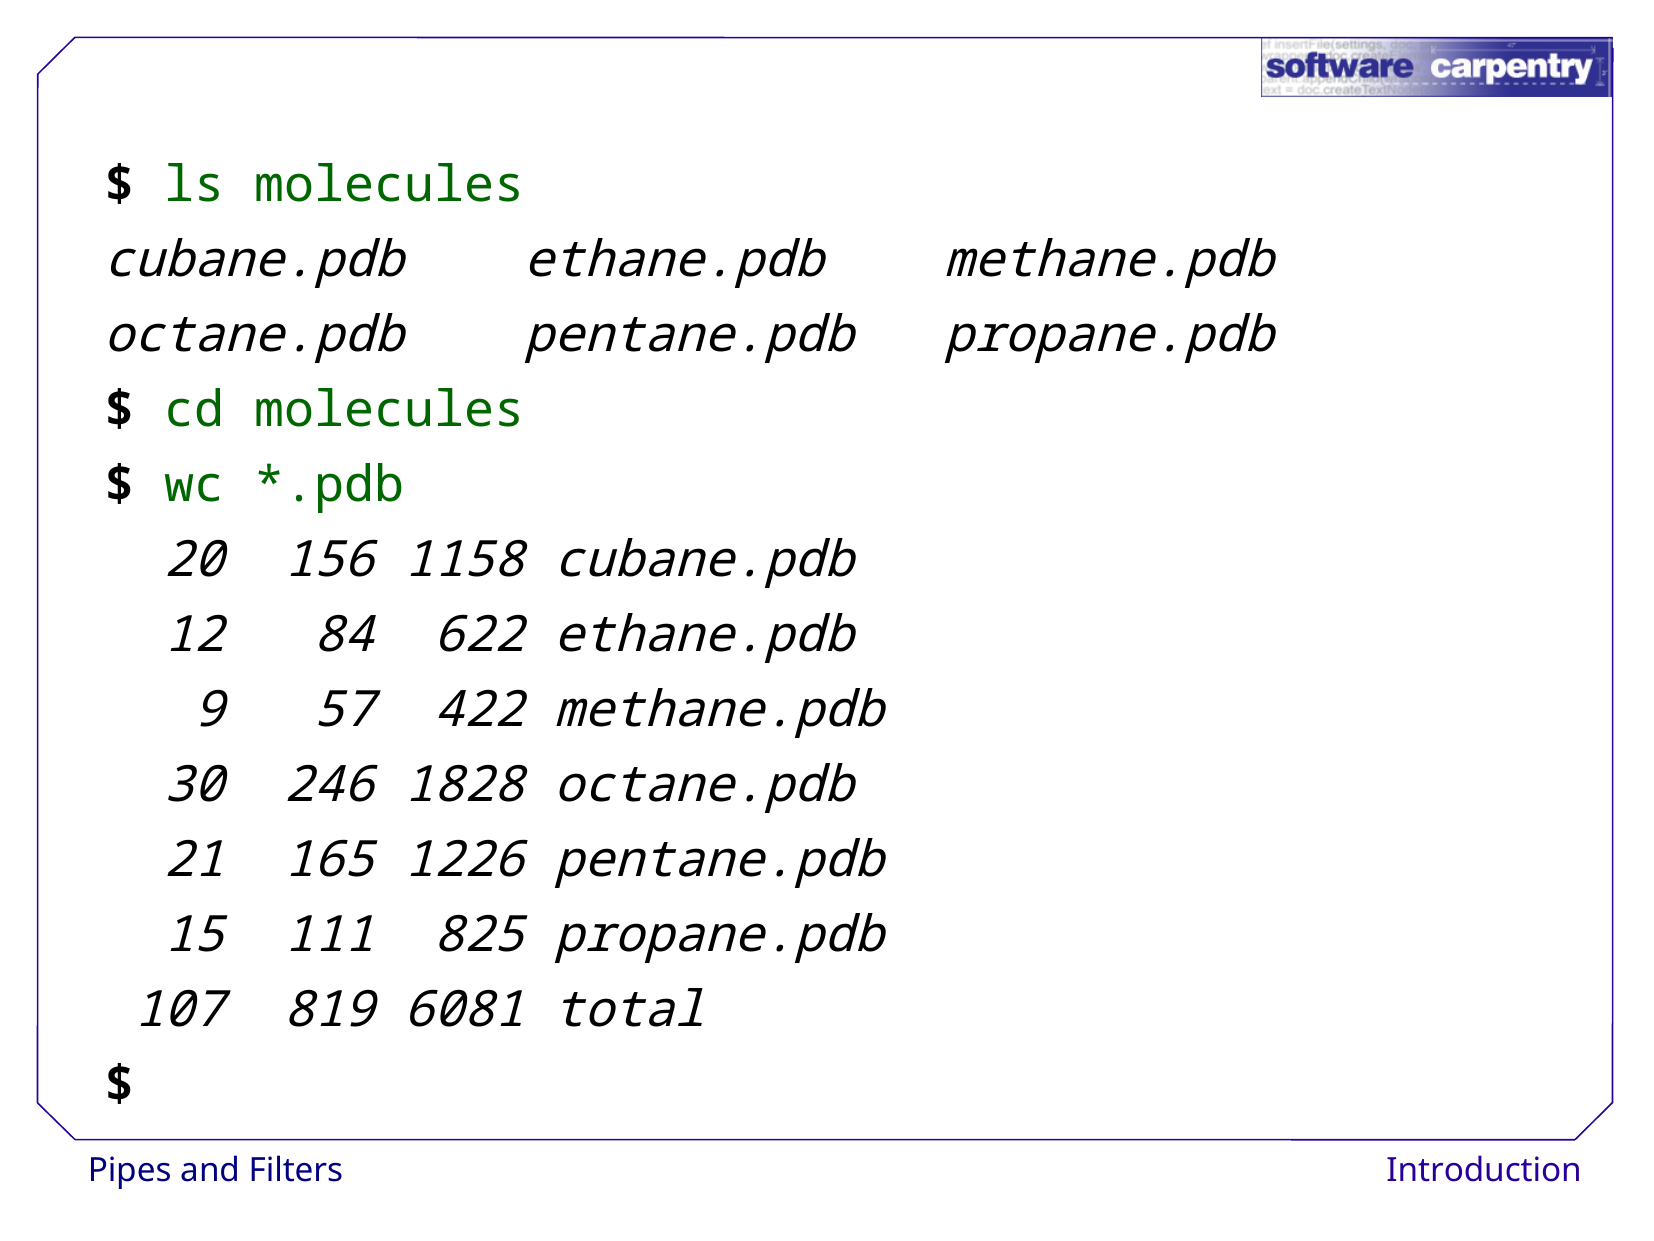

$ ls molecules
cubane.pdb ethane.pdb methane.pdb
octane.pdb pentane.pdb propane.pdb
$ cd molecules
$ wc *.pdb
 20 156 1158 cubane.pdb
 12 84 622 ethane.pdb
 9 57 422 methane.pdb
 30 246 1828 octane.pdb
 21 165 1226 pentane.pdb
 15 111 825 propane.pdb
 107 819 6081 total
$